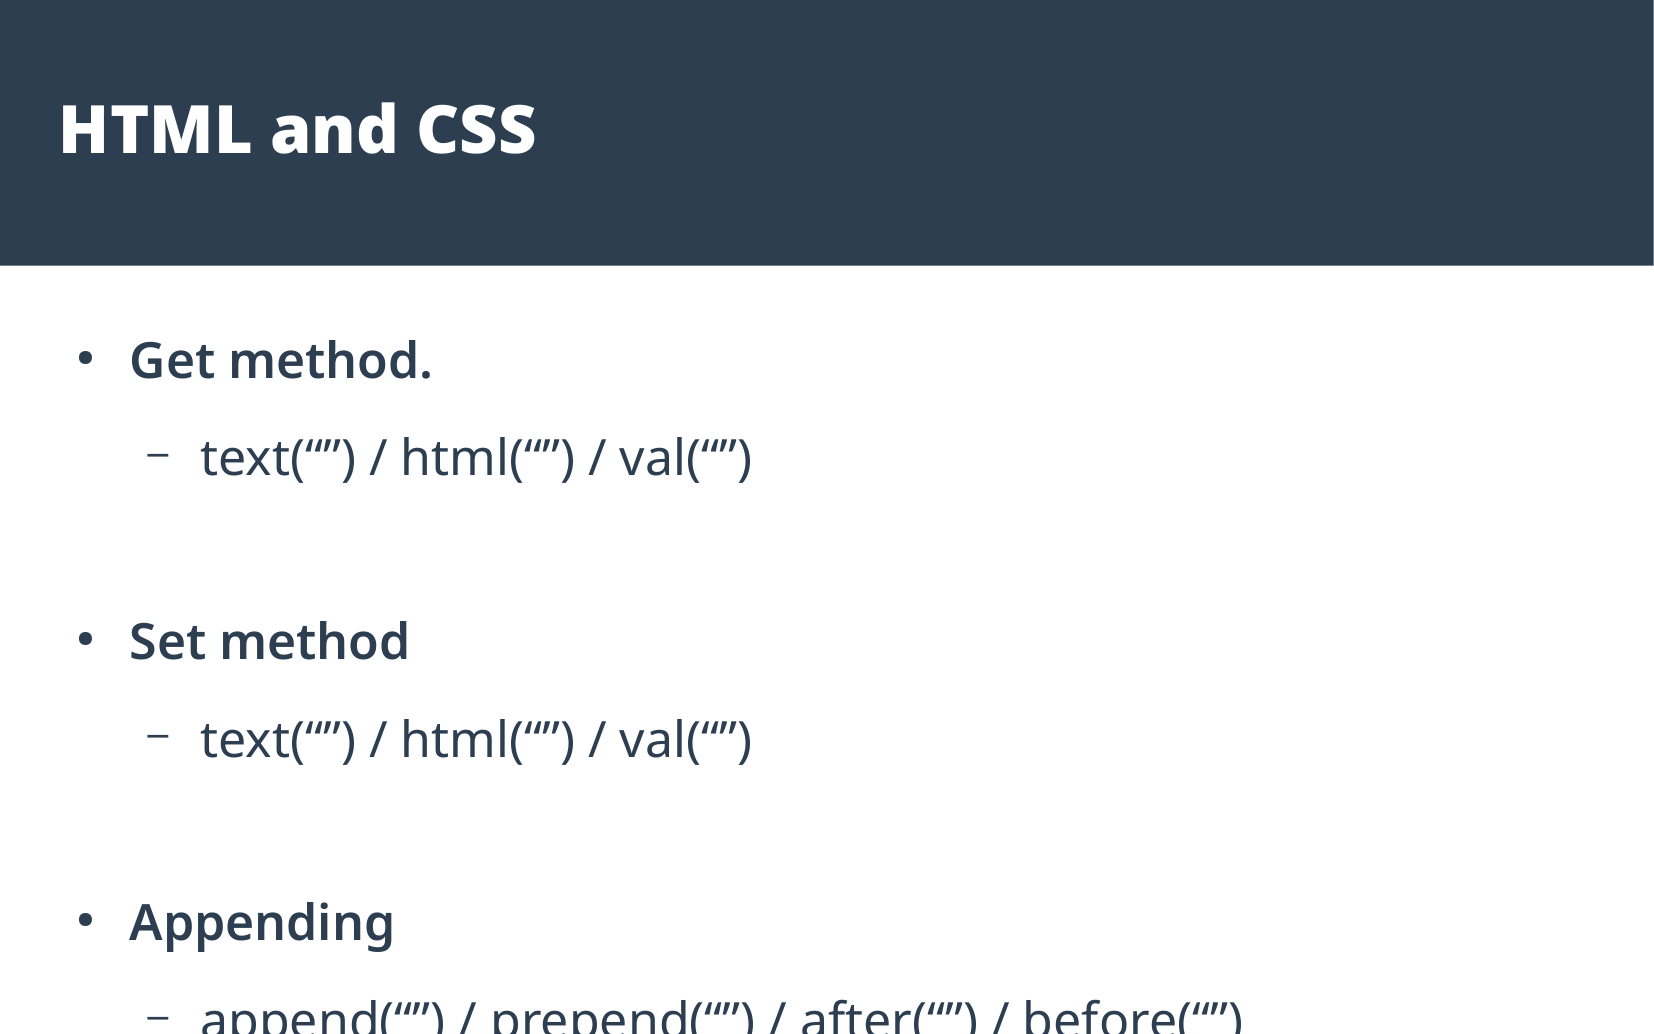

# HTML and CSS
Get method.
text(“”) / html(“”) / val(“”)
Set method
text(“”) / html(“”) / val(“”)
Appending
append(“”) / prepend(“”) / after(“”) / before(“”)